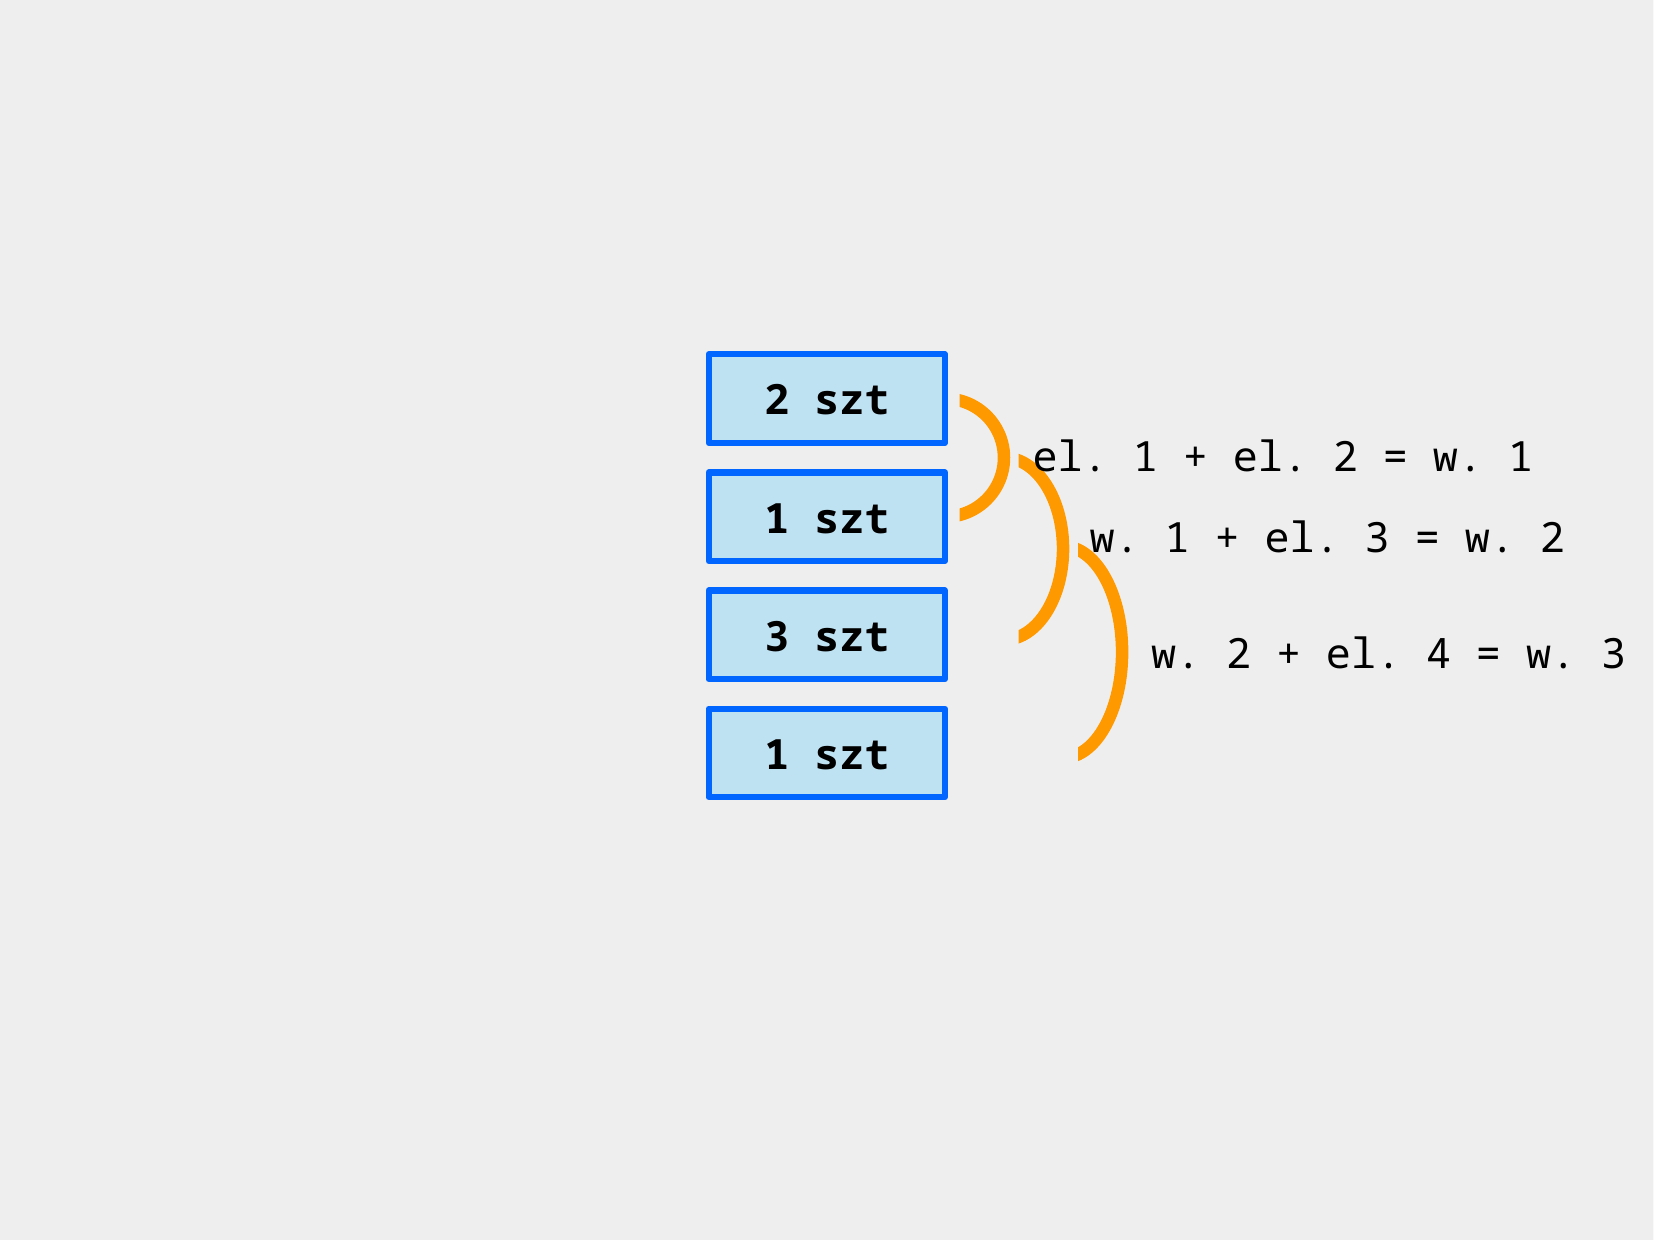

2 szt
el. 1 + el. 2 = w. 1
1 szt
w. 1 + el. 3 = w. 2
3 szt
w. 2 + el. 4 = w. 3
1 szt